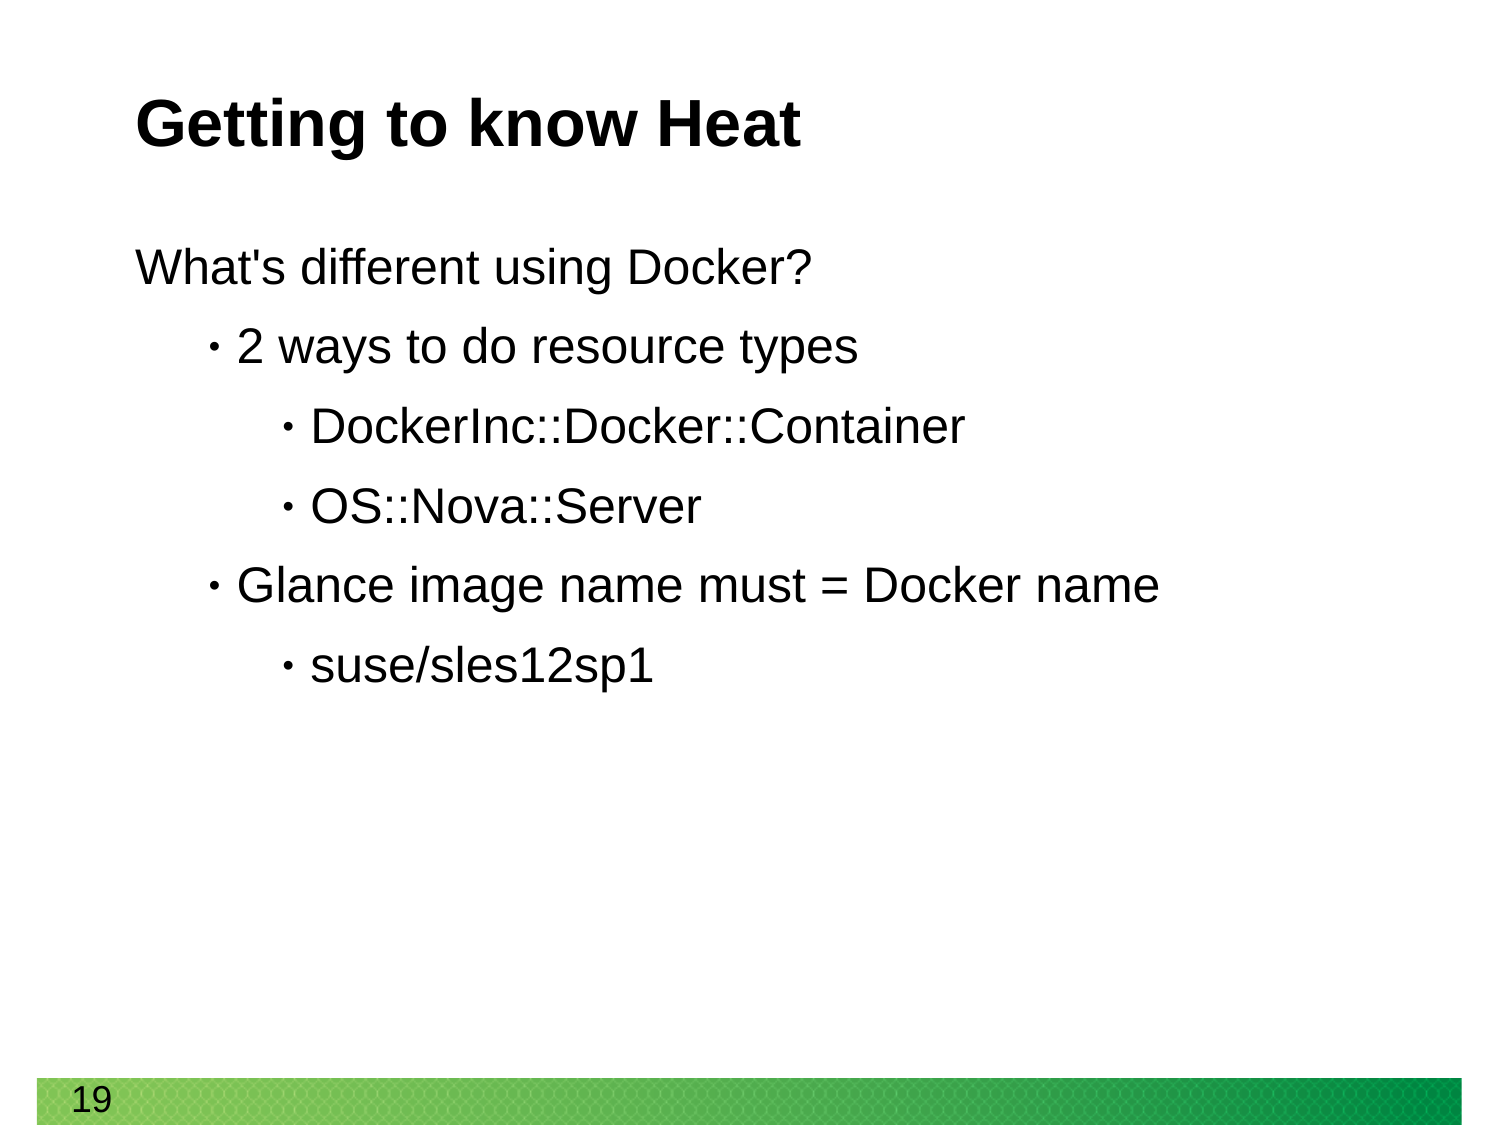

# Getting to know Heat
What's different using Docker?
2 ways to do resource types
DockerInc::Docker::Container
OS::Nova::Server
Glance image name must = Docker name
suse/sles12sp1